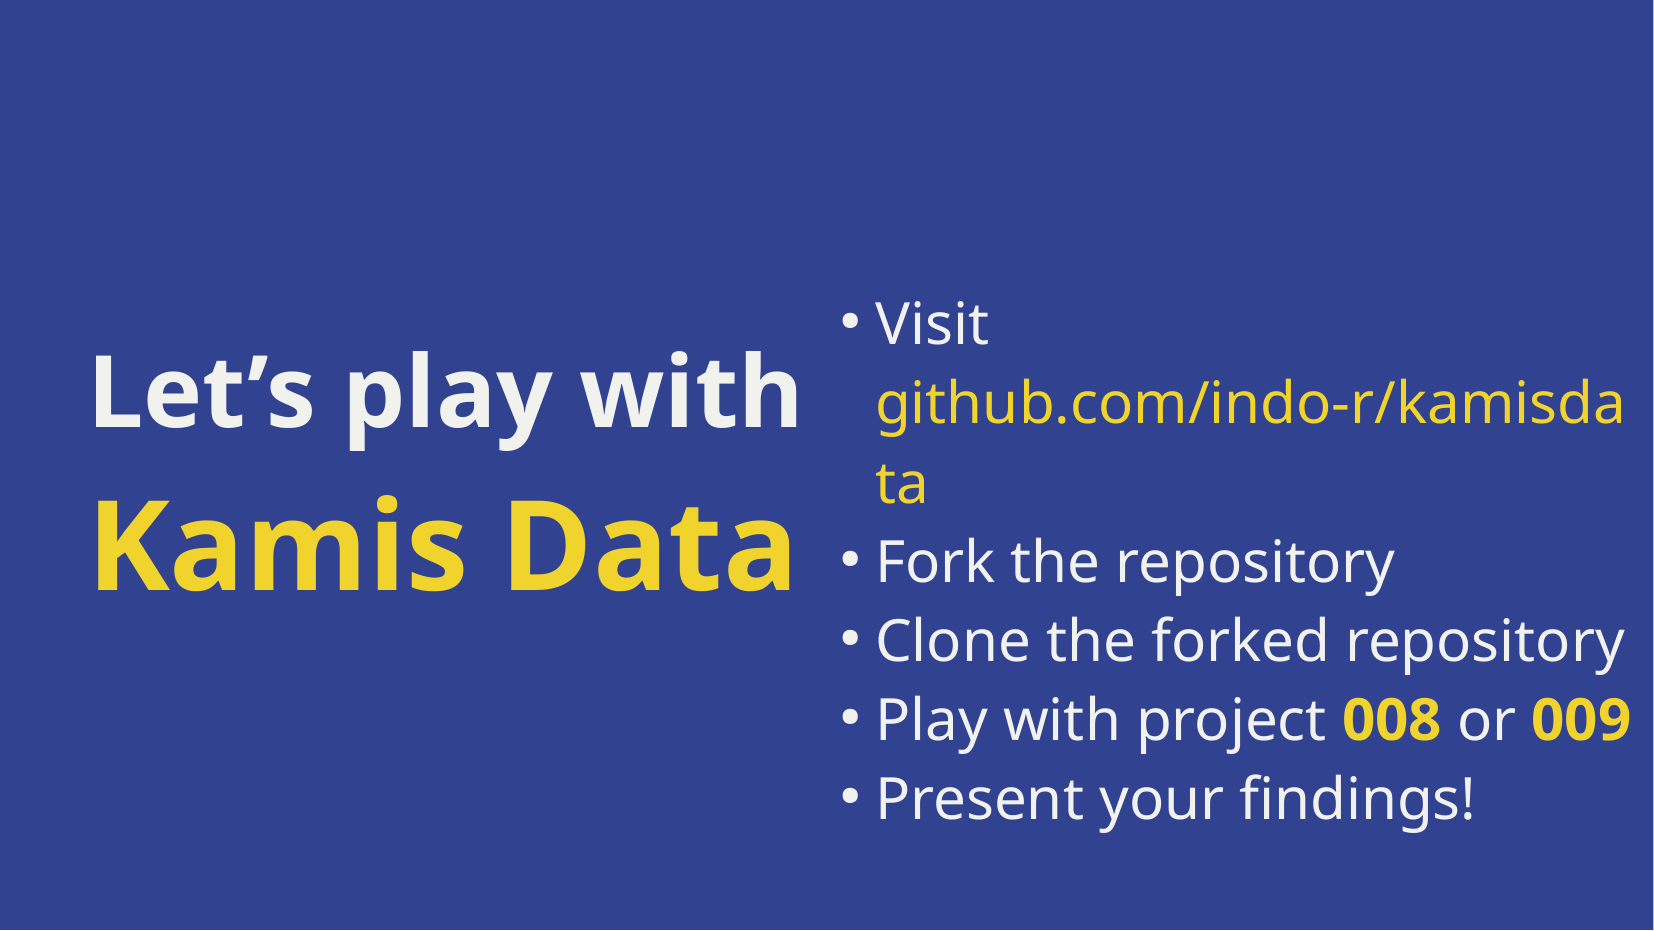

Visit github.com/indo-r/kamisdata
Fork the repository
Clone the forked repository
Play with project 008 or 009
Present your findings!
Let’s play with
Kamis Data